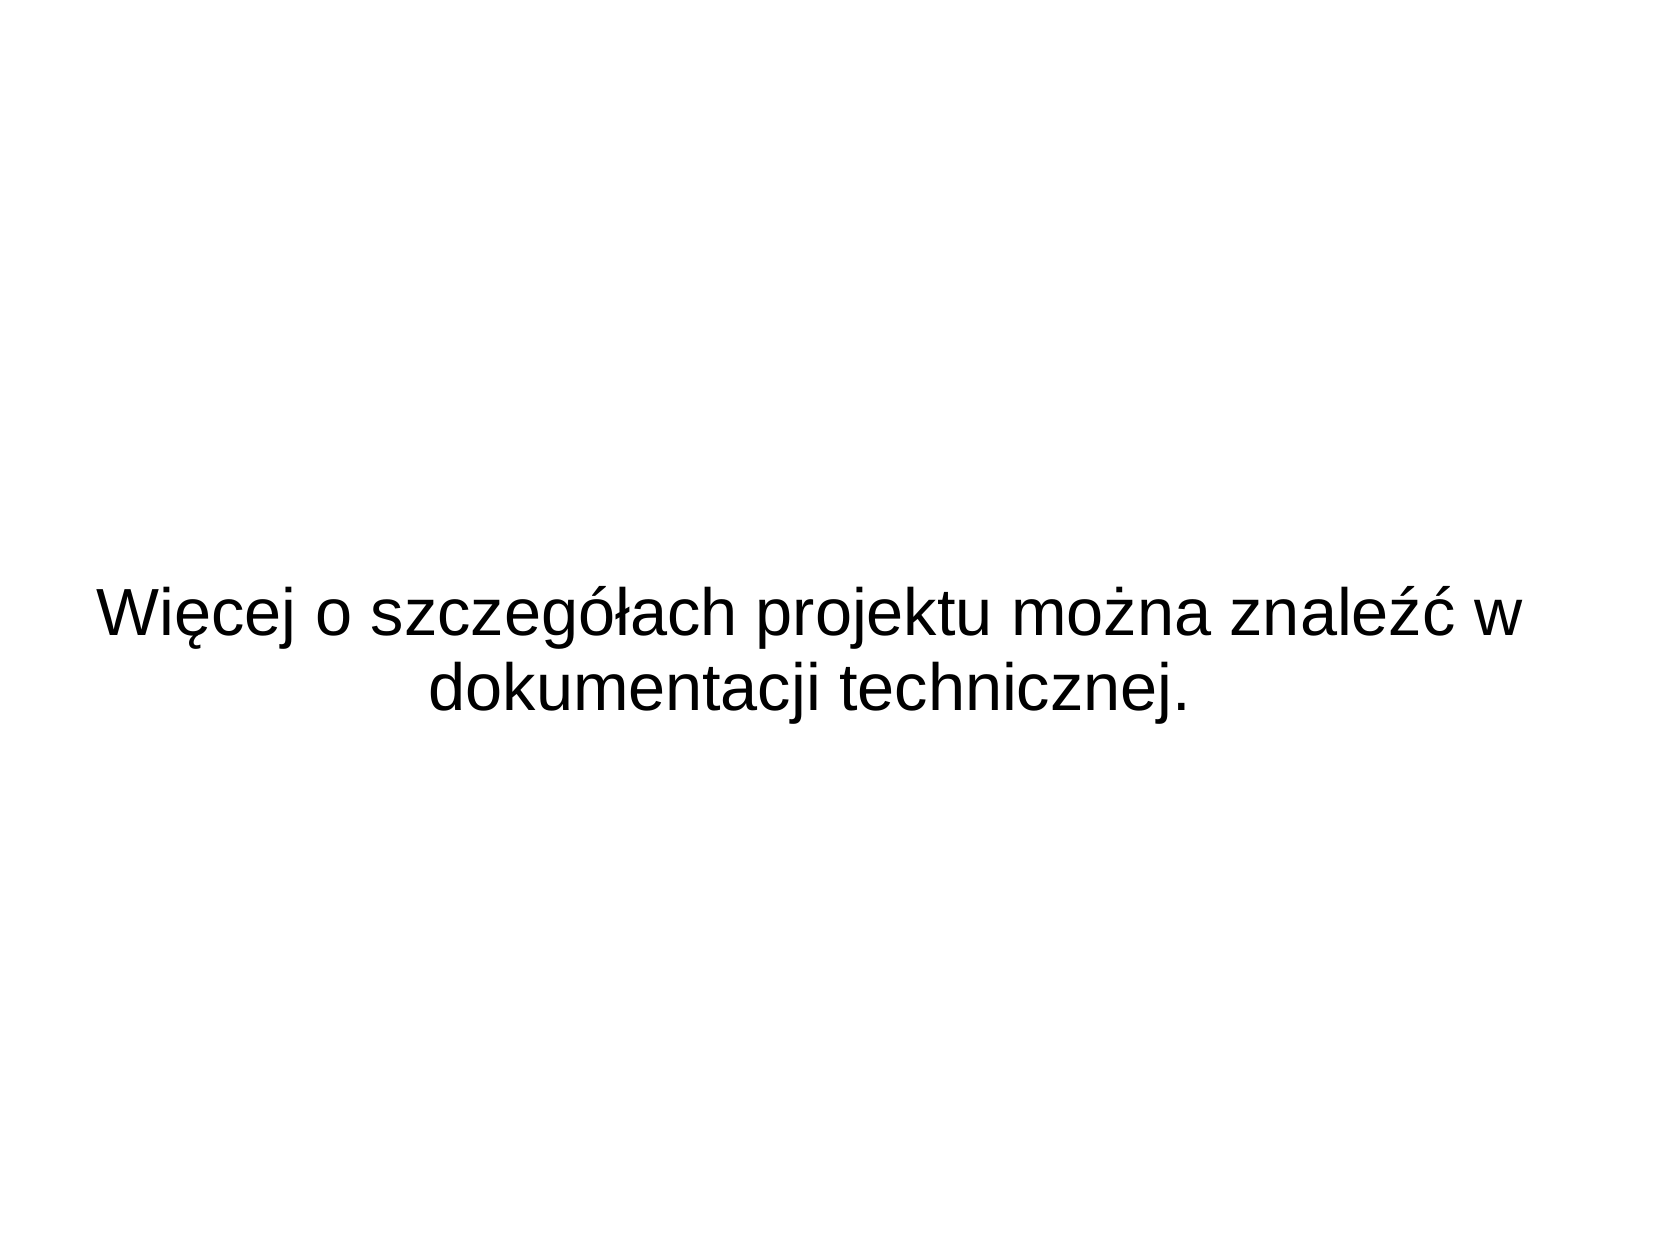

# Więcej o szczegółach projektu można znaleźć w dokumentacji technicznej.